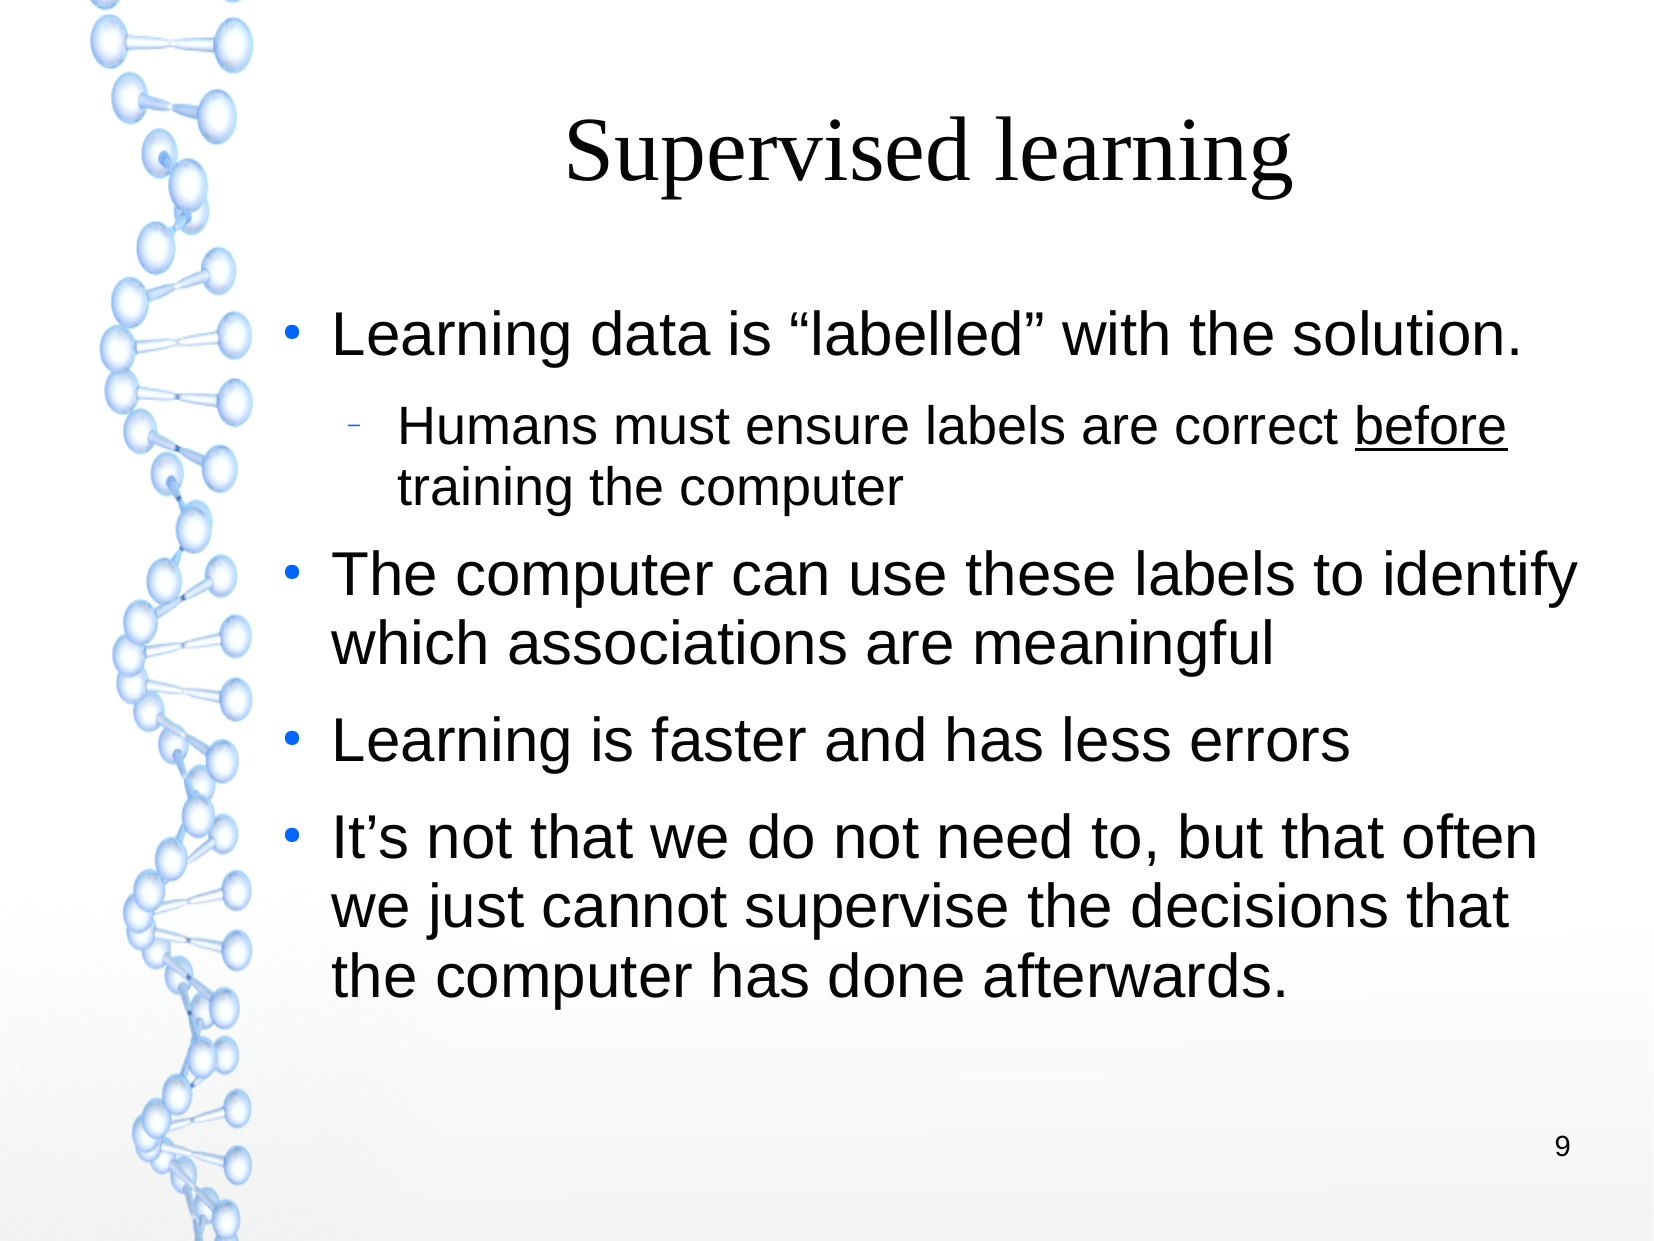

# Supervised learning
Learning data is “labelled” with the solution.
Humans must ensure labels are correct before training the computer
The computer can use these labels to identify which associations are meaningful
Learning is faster and has less errors
It’s not that we do not need to, but that often we just cannot supervise the decisions that the computer has done afterwards.
9